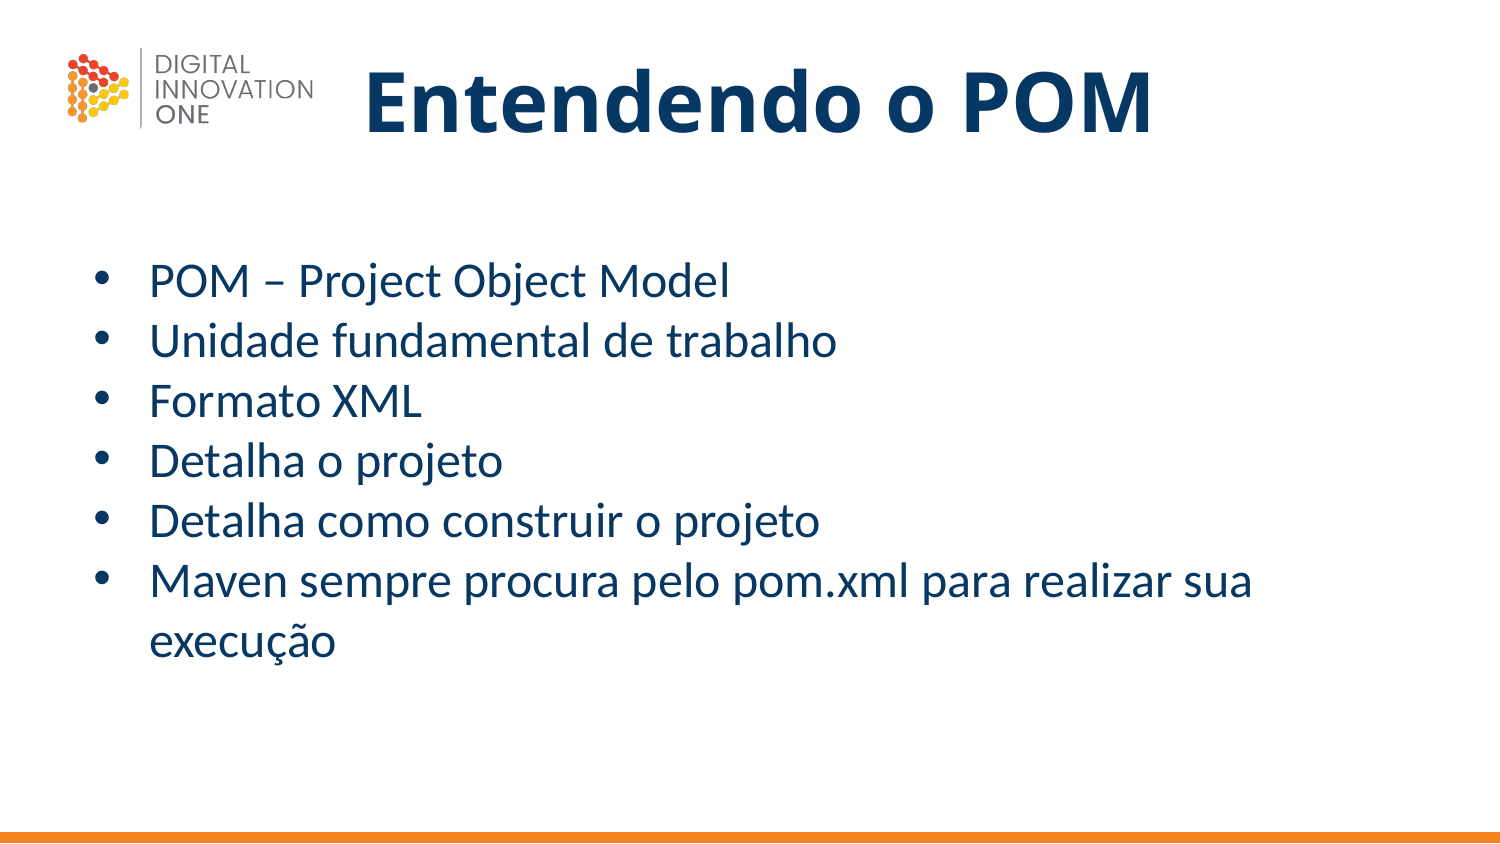

# Entendendo o POM
POM – Project Object Model
Unidade fundamental de trabalho
Formato XML
Detalha o projeto
Detalha como construir o projeto
Maven sempre procura pelo pom.xml para realizar sua execução